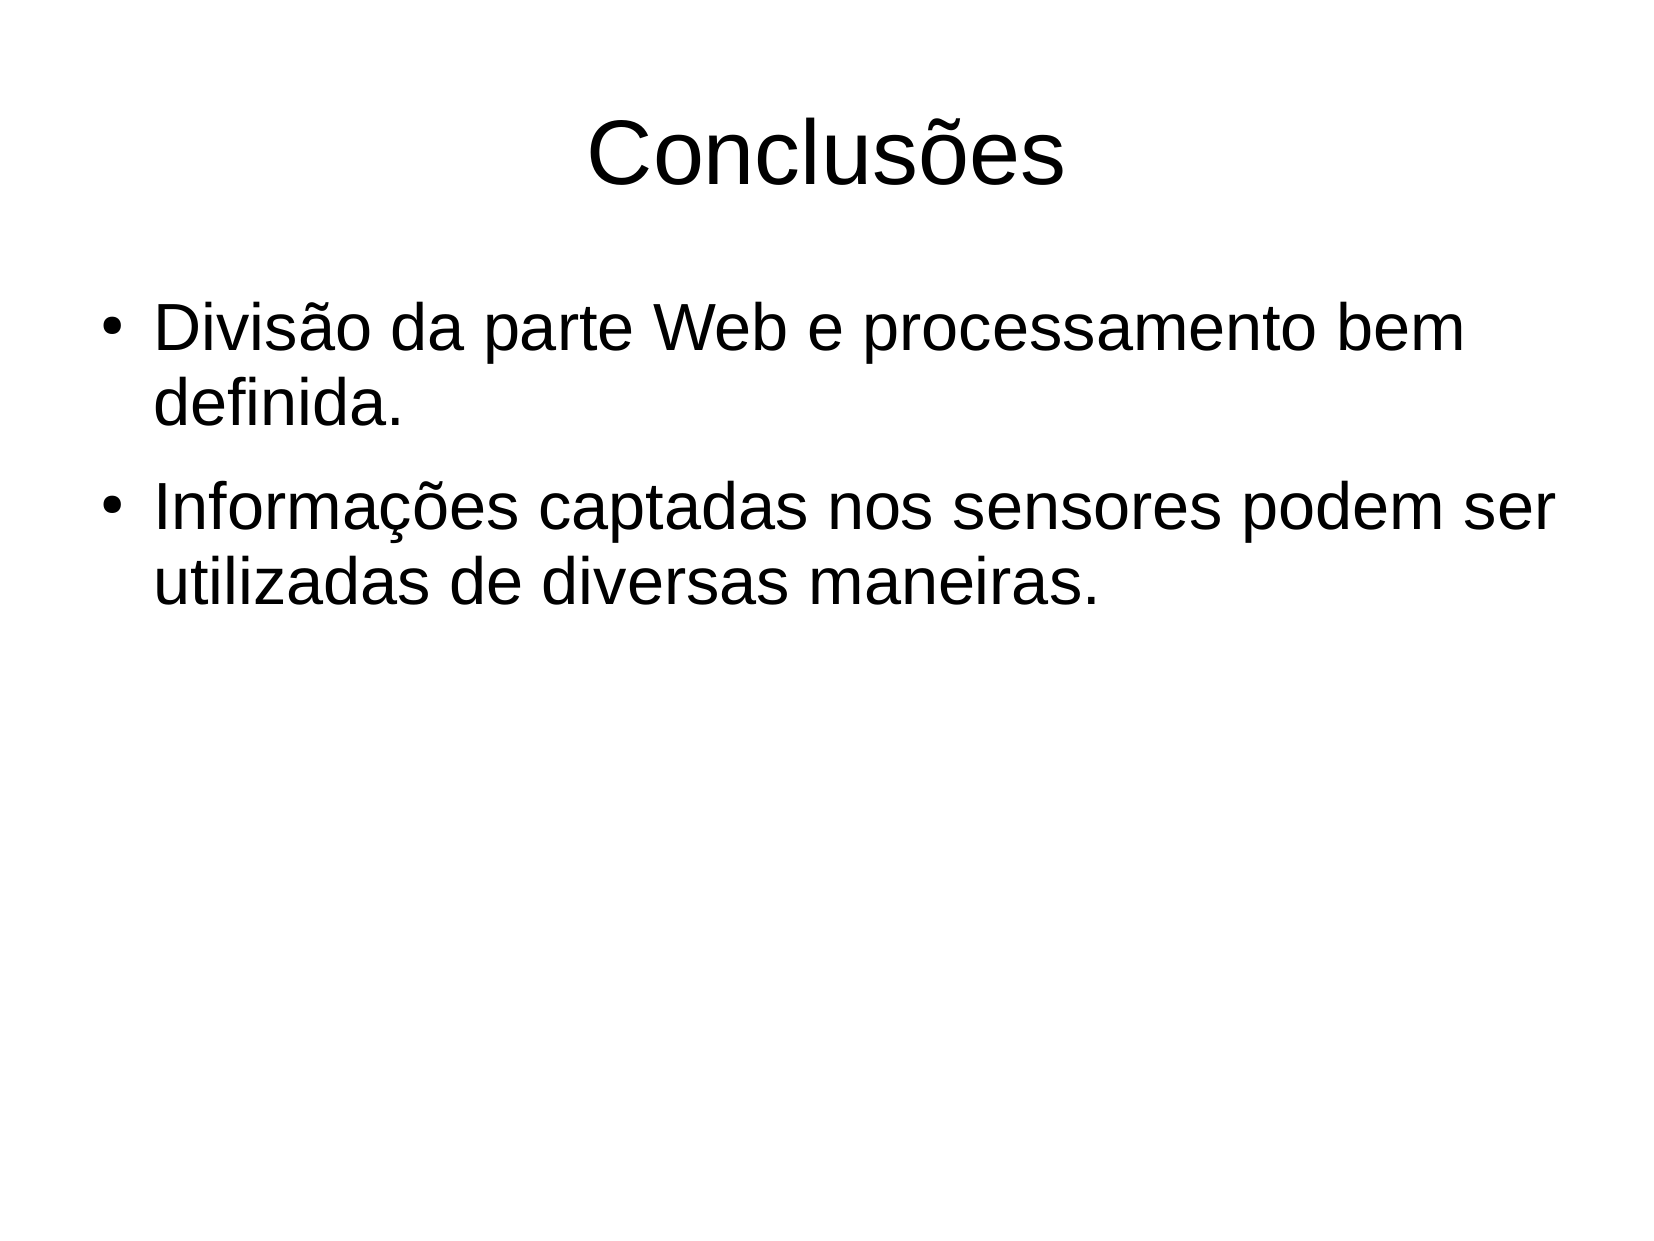

# Conclusões
Divisão da parte Web e processamento bem definida.
Informações captadas nos sensores podem ser utilizadas de diversas maneiras.